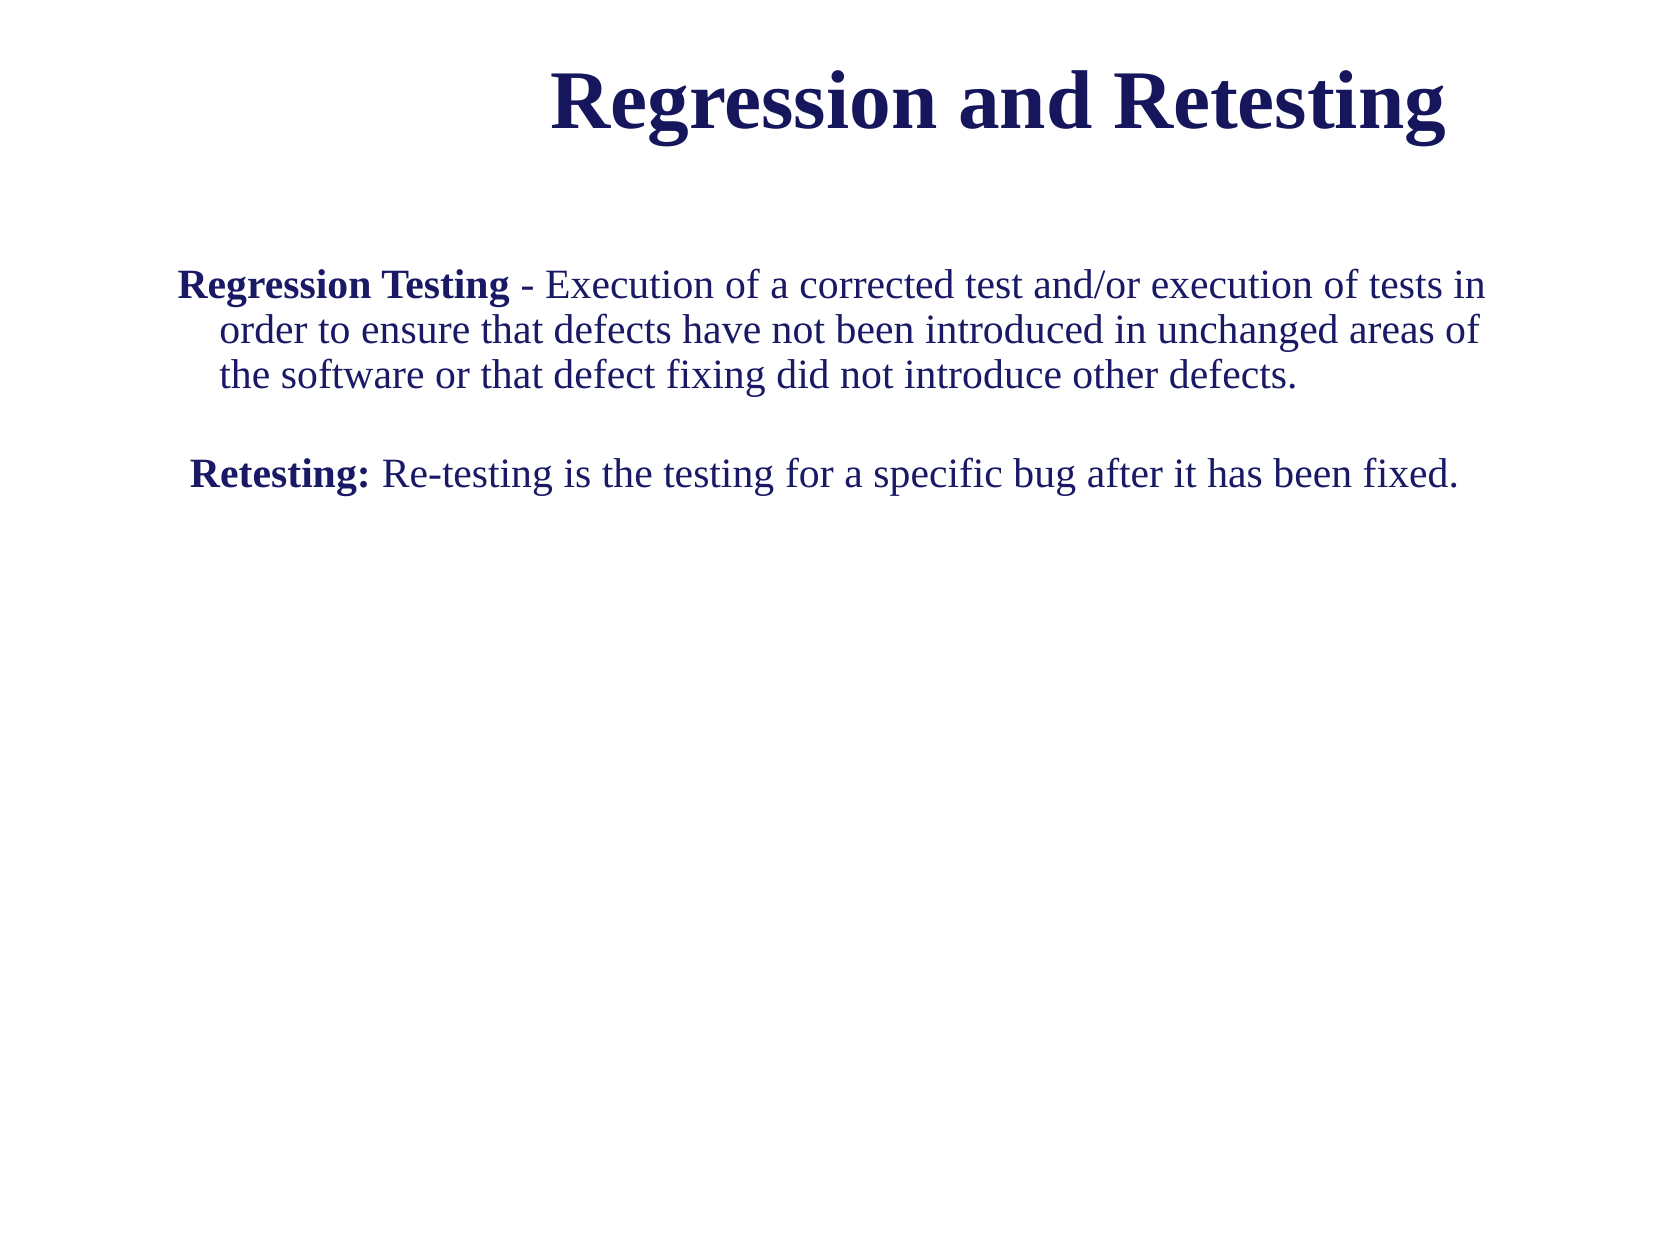

Regression and Retesting
Regression Testing - Execution of a corrected test and/or execution of tests in order to ensure that defects have not been introduced in unchanged areas of the software or that defect fixing did not introduce other defects.
Retesting: Re-testing is the testing for a specific bug after it has been fixed.